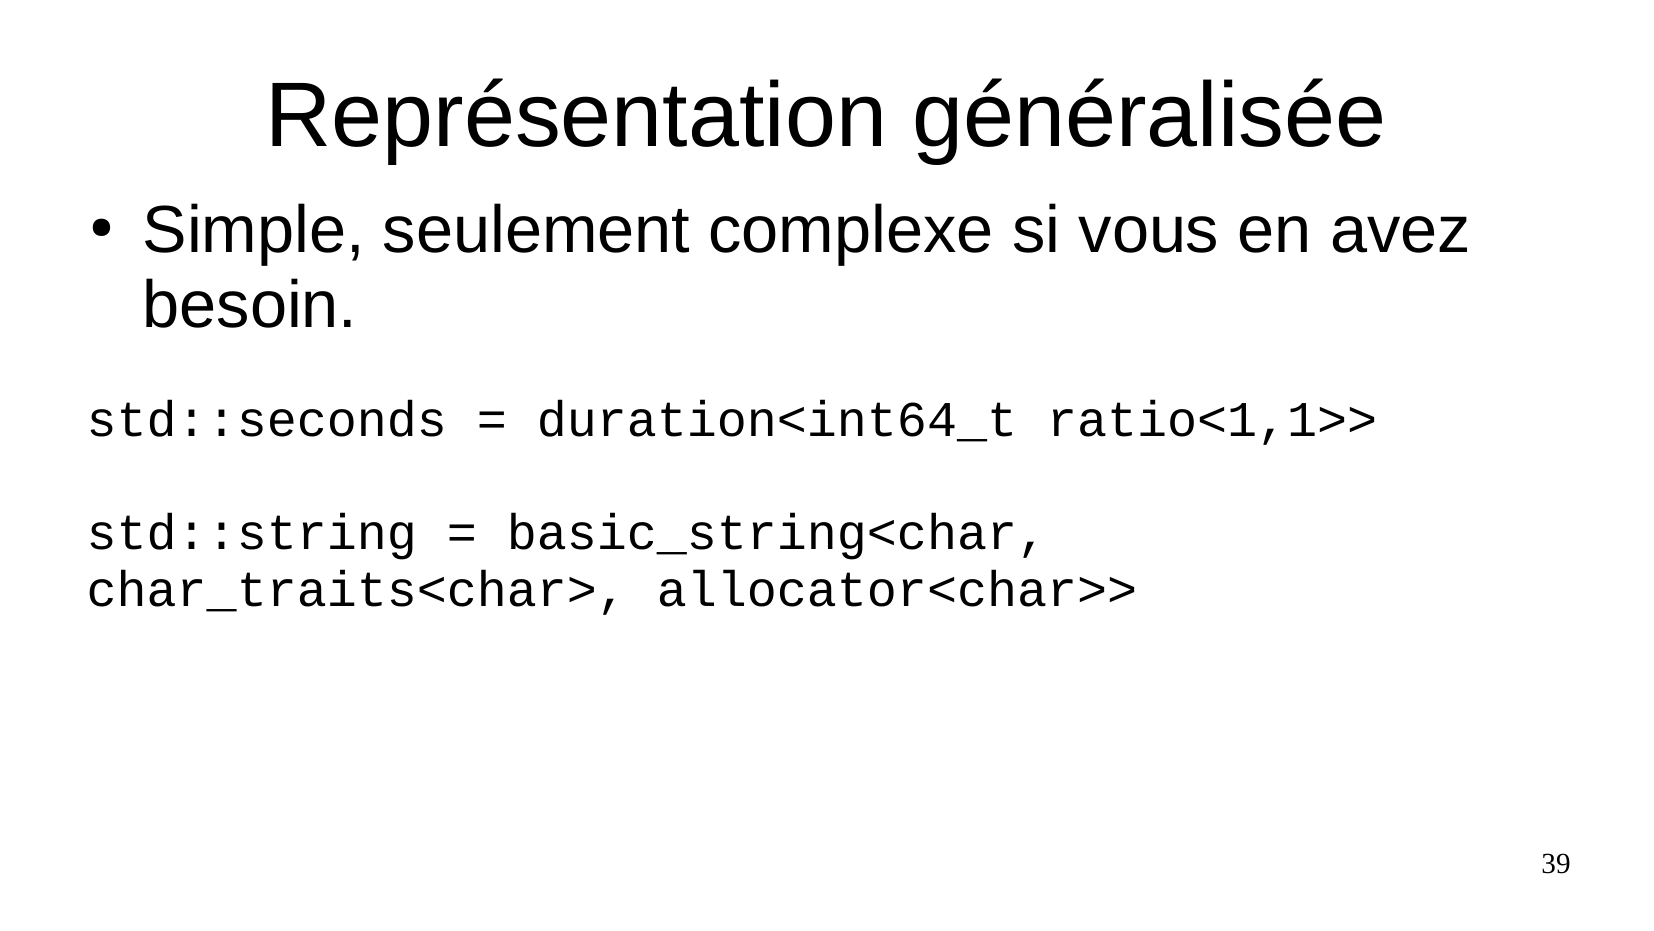

# Représentation généralisée
Simple, seulement complexe si vous en avez besoin.
std::seconds = duration<int64_t ratio<1,1>>
std::string = basic_string<char, char_traits<char>, allocator<char>>
39